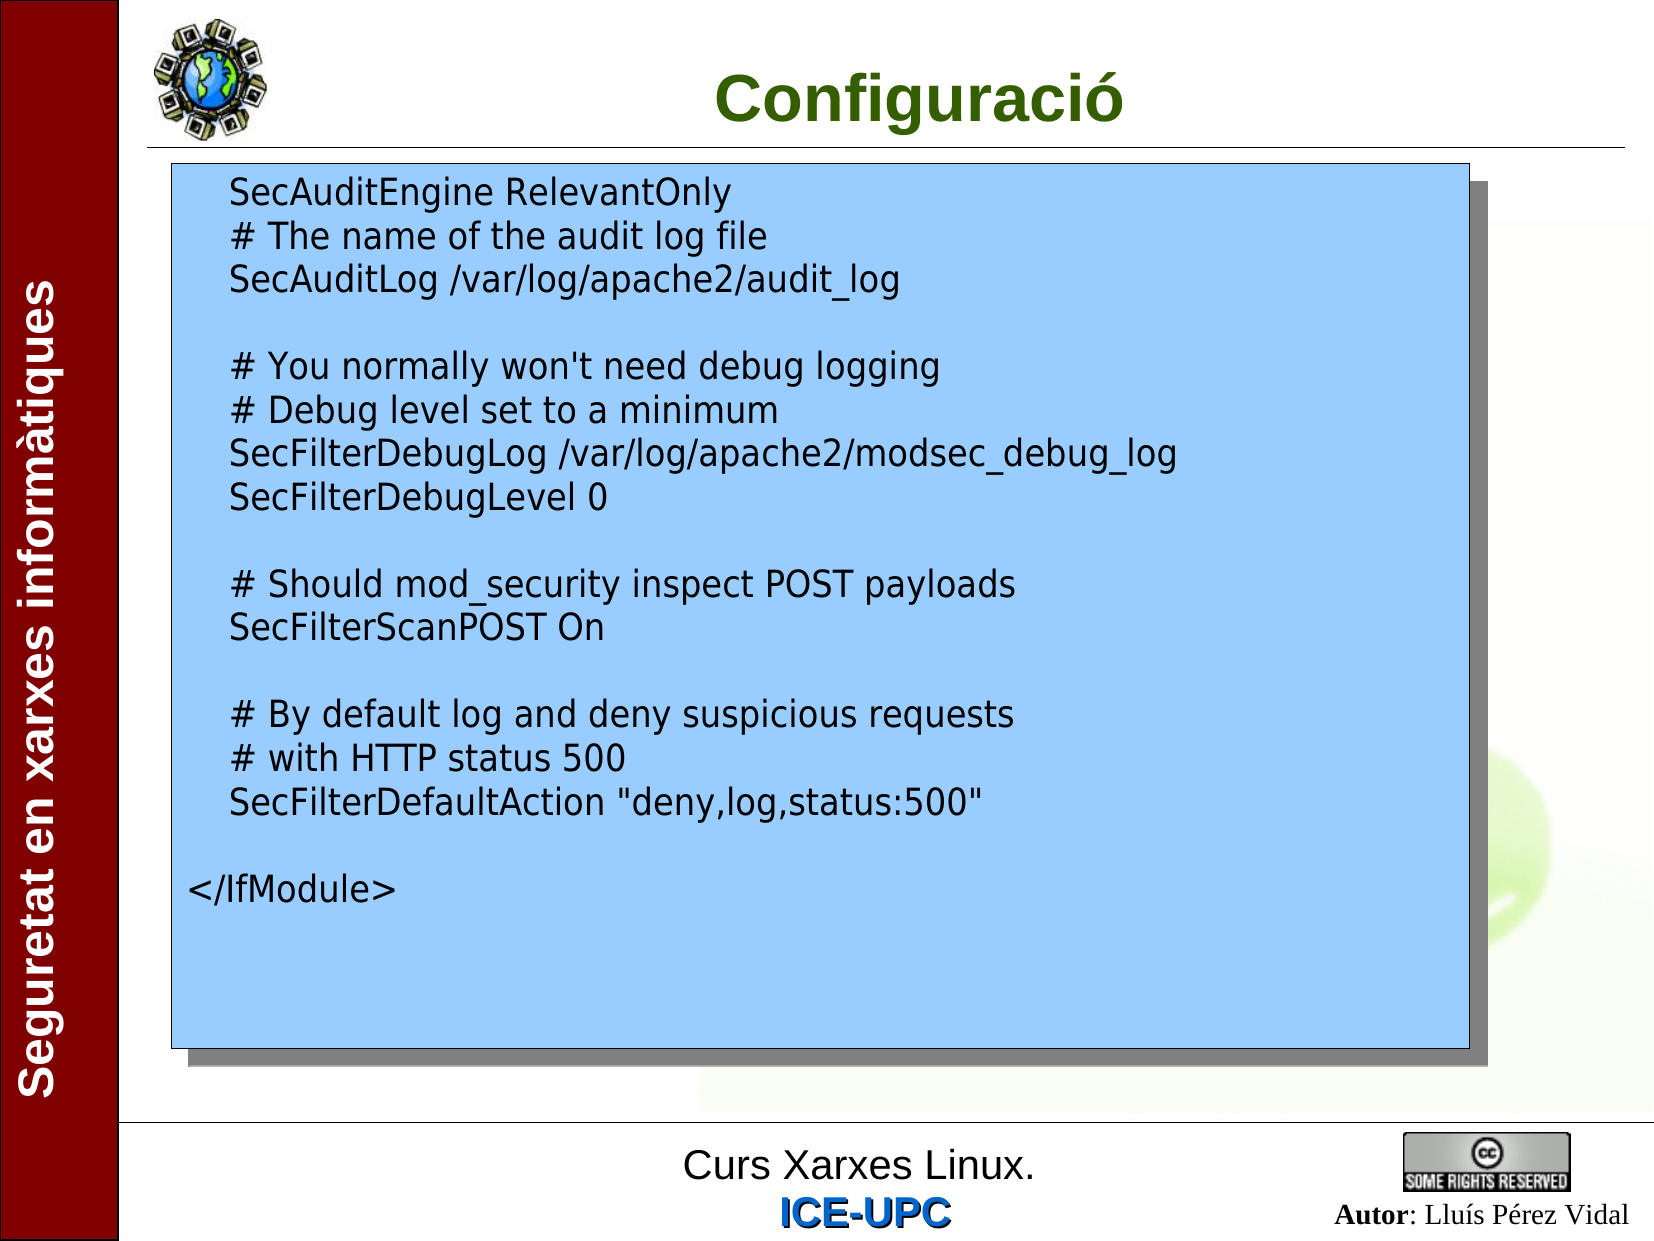

# Configuració
 SecAuditEngine RelevantOnly
 # The name of the audit log file
 SecAuditLog /var/log/apache2/audit_log
 # You normally won't need debug logging
 # Debug level set to a minimum
 SecFilterDebugLog /var/log/apache2/modsec_debug_log
 SecFilterDebugLevel 0
 # Should mod_security inspect POST payloads
 SecFilterScanPOST On
 # By default log and deny suspicious requests
 # with HTTP status 500
 SecFilterDefaultAction "deny,log,status:500"
</IfModule>